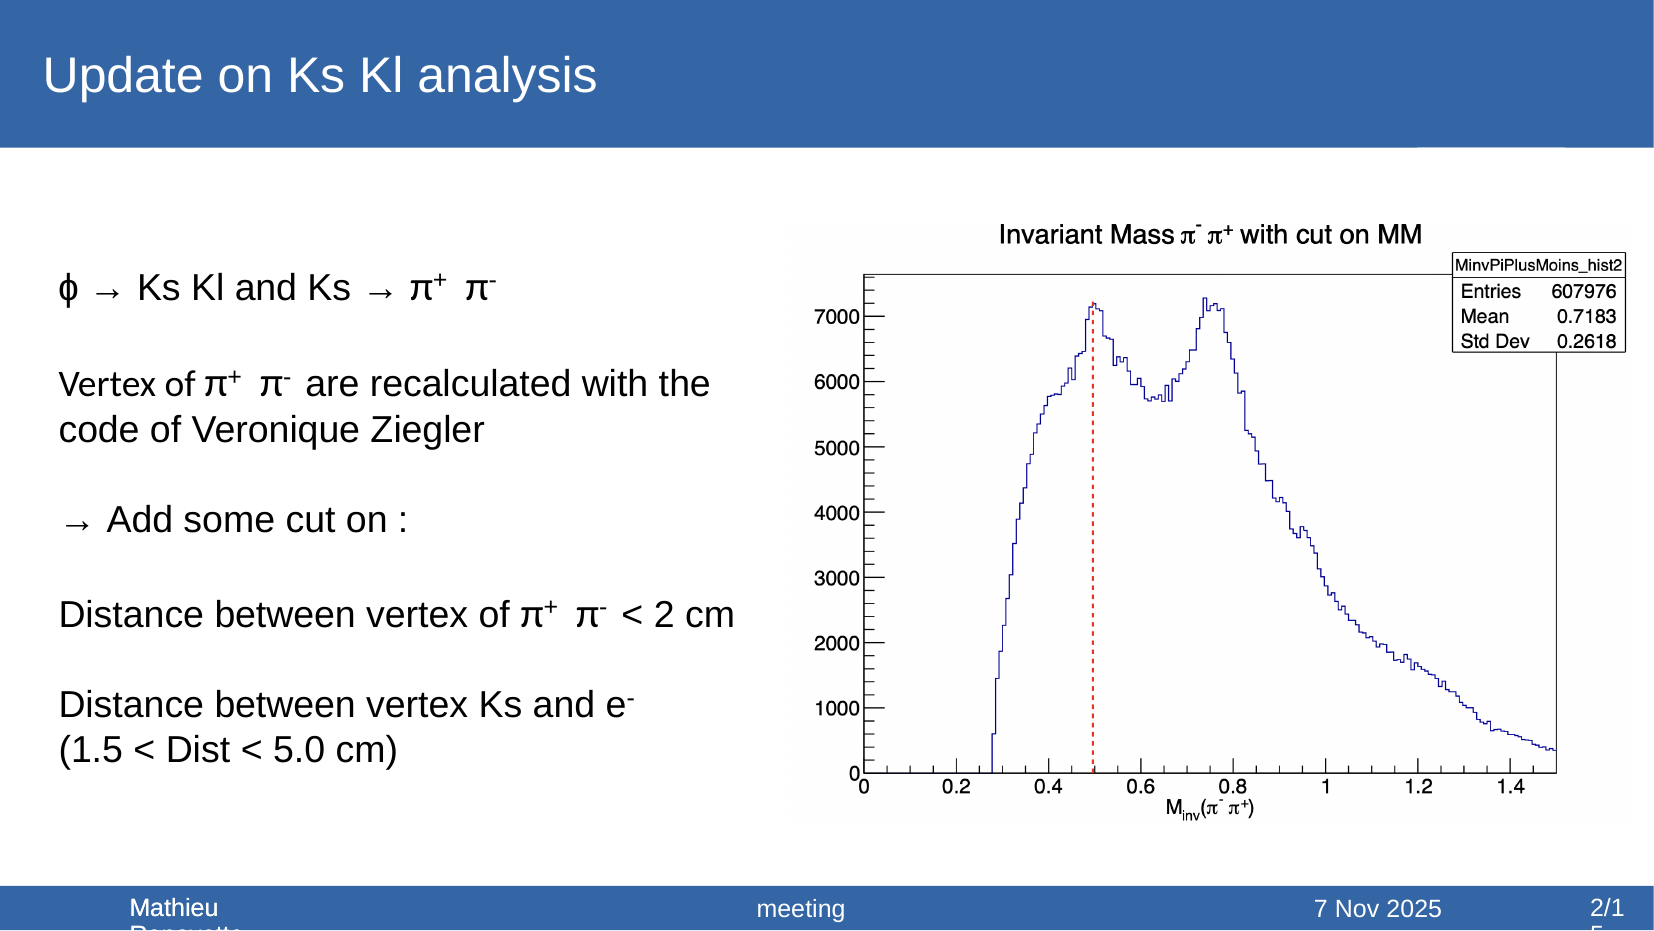

Update on Ks Kl analysis
ɸ → Ks Kl and Ks → π+  π-
Vertex of π+  π- are recalculated with the code of Veronique Ziegler
→ Add some cut on :
Distance between vertex of π+  π- < 2 cm
Distance between vertex Ks and e- (1.5 < Dist < 5.0 cm)
Mathieu Ronayette
2/15
Mathieu Ronayette
 meeting
7 Nov 2025